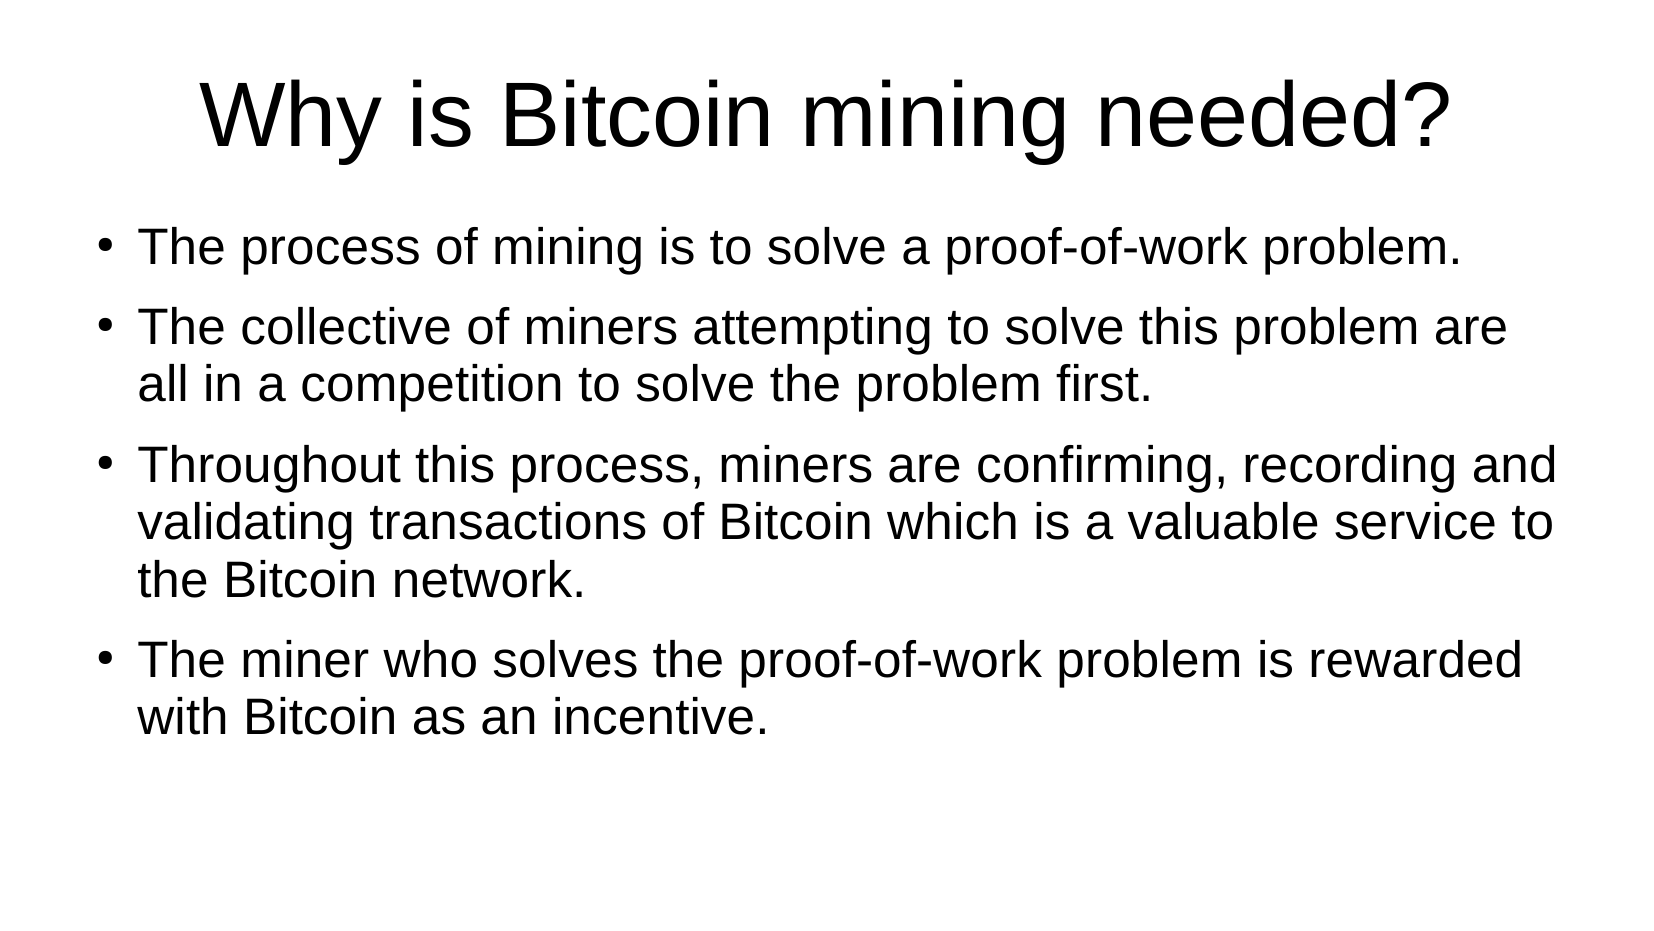

# Why is Bitcoin mining needed?
The process of mining is to solve a proof-of-work problem.
The collective of miners attempting to solve this problem are all in a competition to solve the problem first.
Throughout this process, miners are confirming, recording and validating transactions of Bitcoin which is a valuable service to the Bitcoin network.
The miner who solves the proof-of-work problem is rewarded with Bitcoin as an incentive.